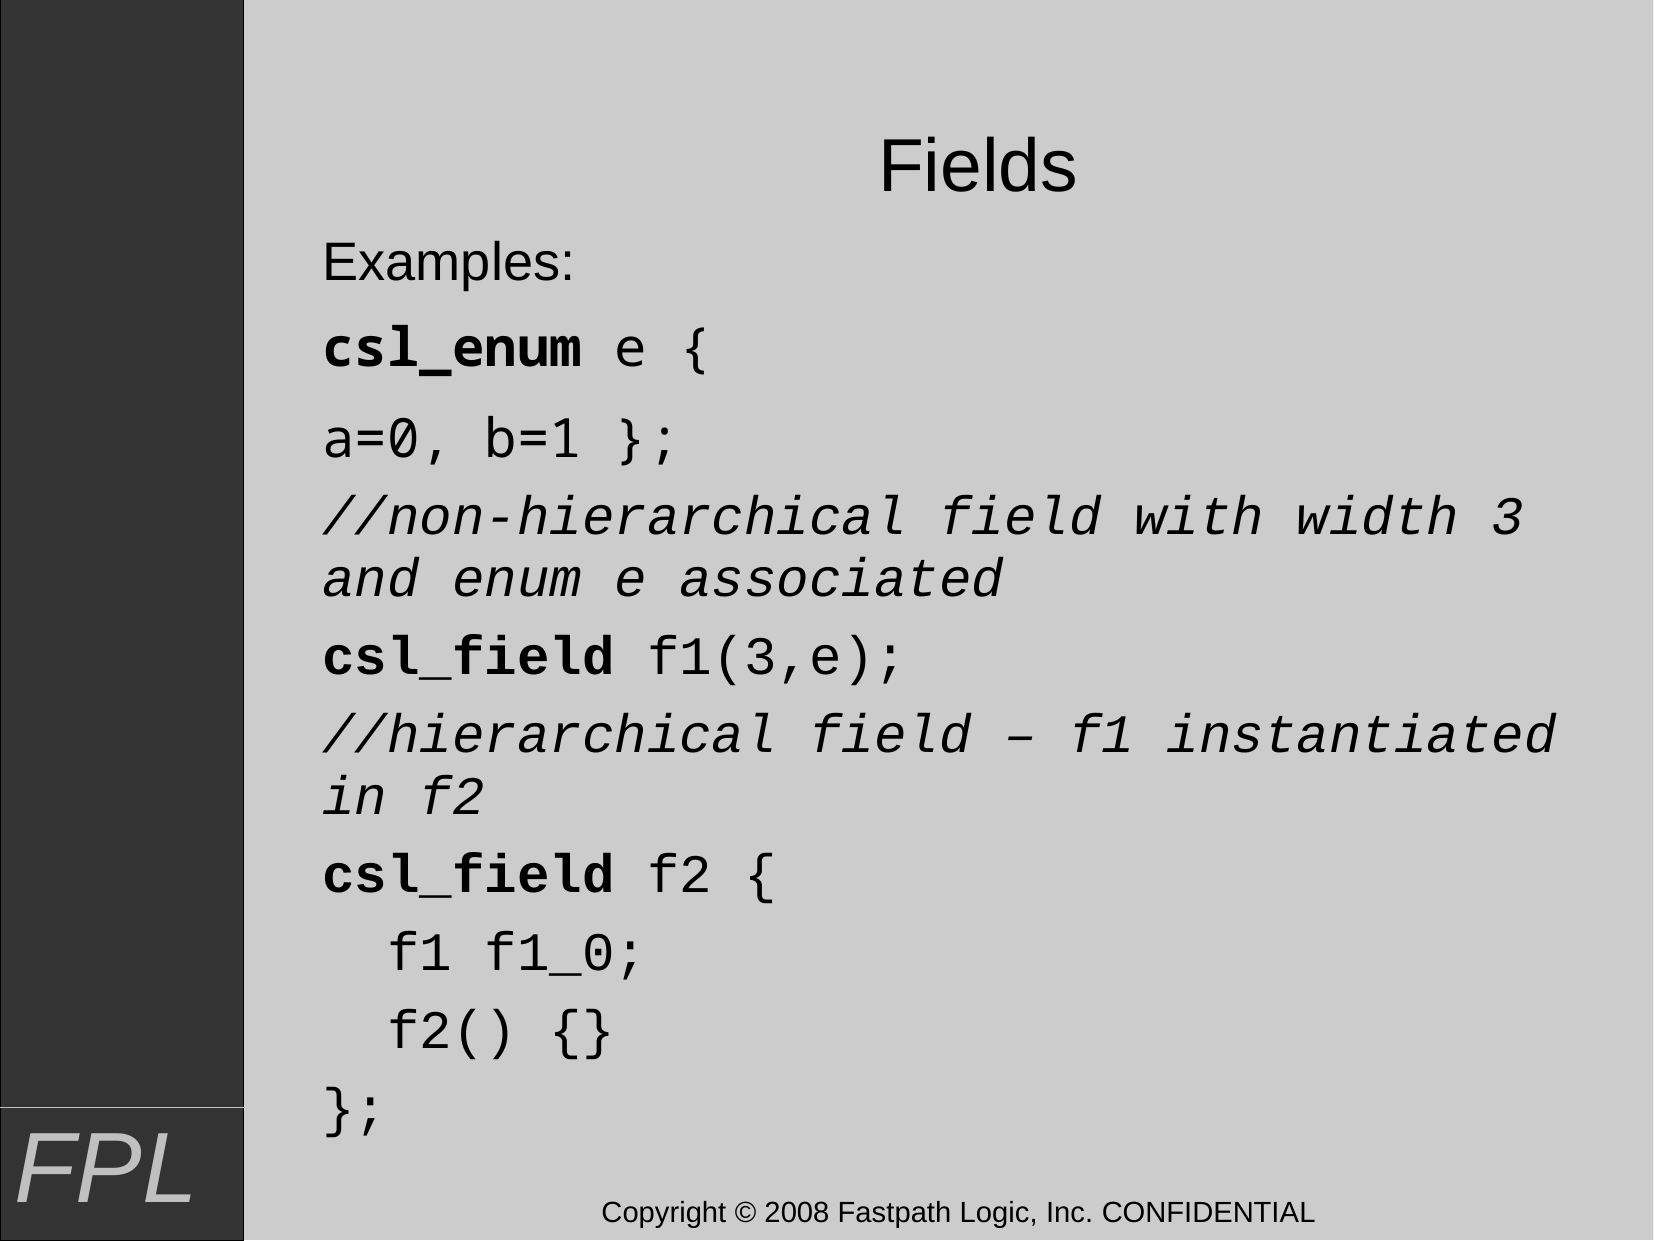

# Fields
Examples:
csl_enum e {
a=0, b=1 };
//non-hierarchical field with width 3 and enum e associated
csl_field f1(3,e);
//hierarchical field – f1 instantiated in f2
csl_field f2 {
 f1 f1_0;
 f2() {}
};